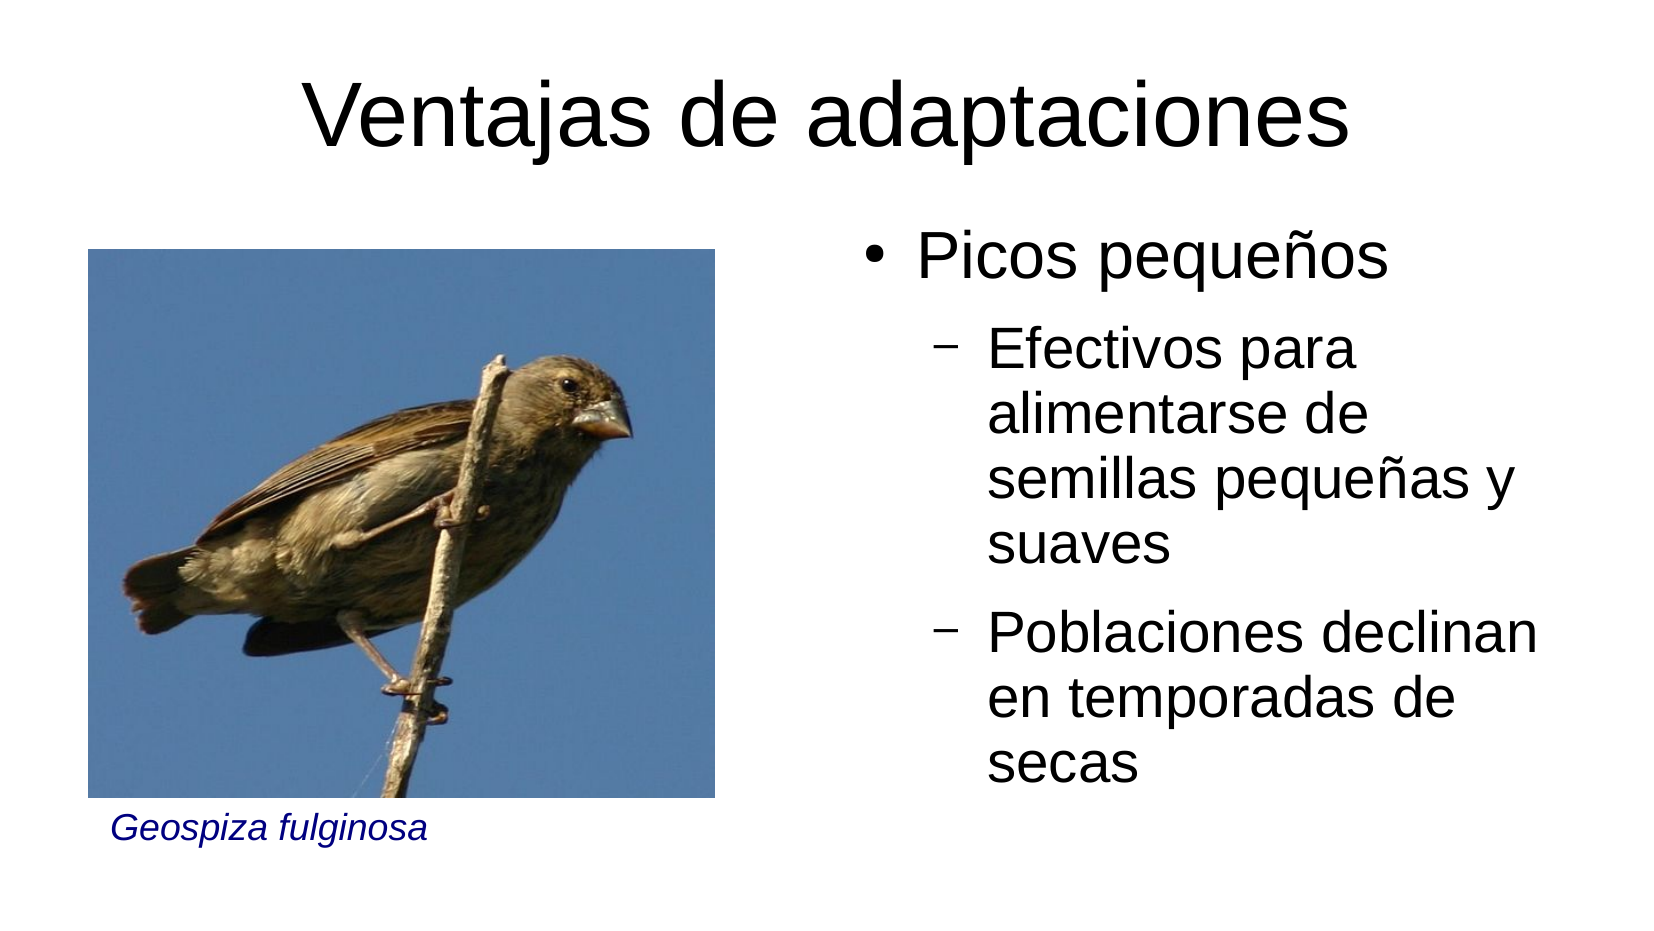

# Ventajas de adaptaciones
Picos pequeños
Efectivos para alimentarse de semillas pequeñas y suaves
Poblaciones declinan en temporadas de secas
Geospiza fulginosa